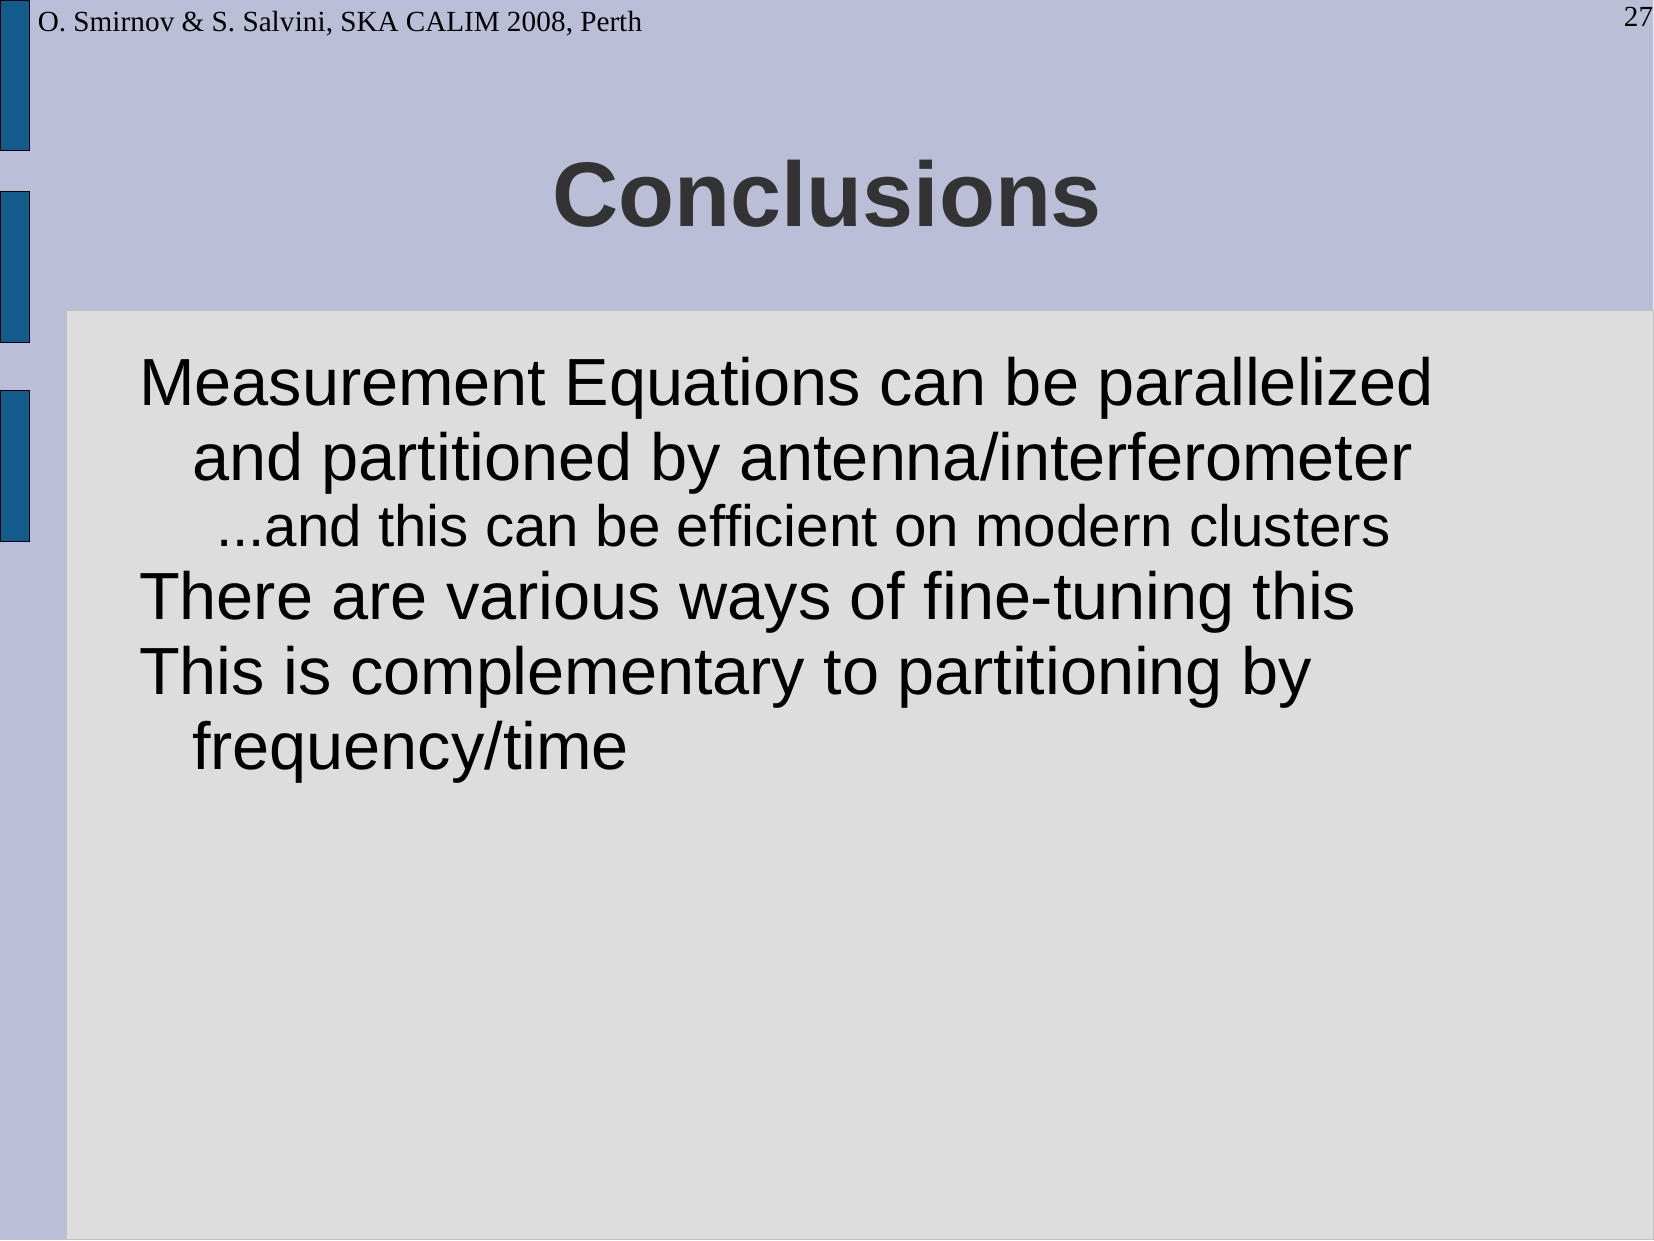

27
O. Smirnov & S. Salvini, SKA CALIM 2008, Perth
# Conclusions
Measurement Equations can be parallelized and partitioned by antenna/interferometer
...and this can be efficient on modern clusters
There are various ways of fine-tuning this
This is complementary to partitioning by frequency/time